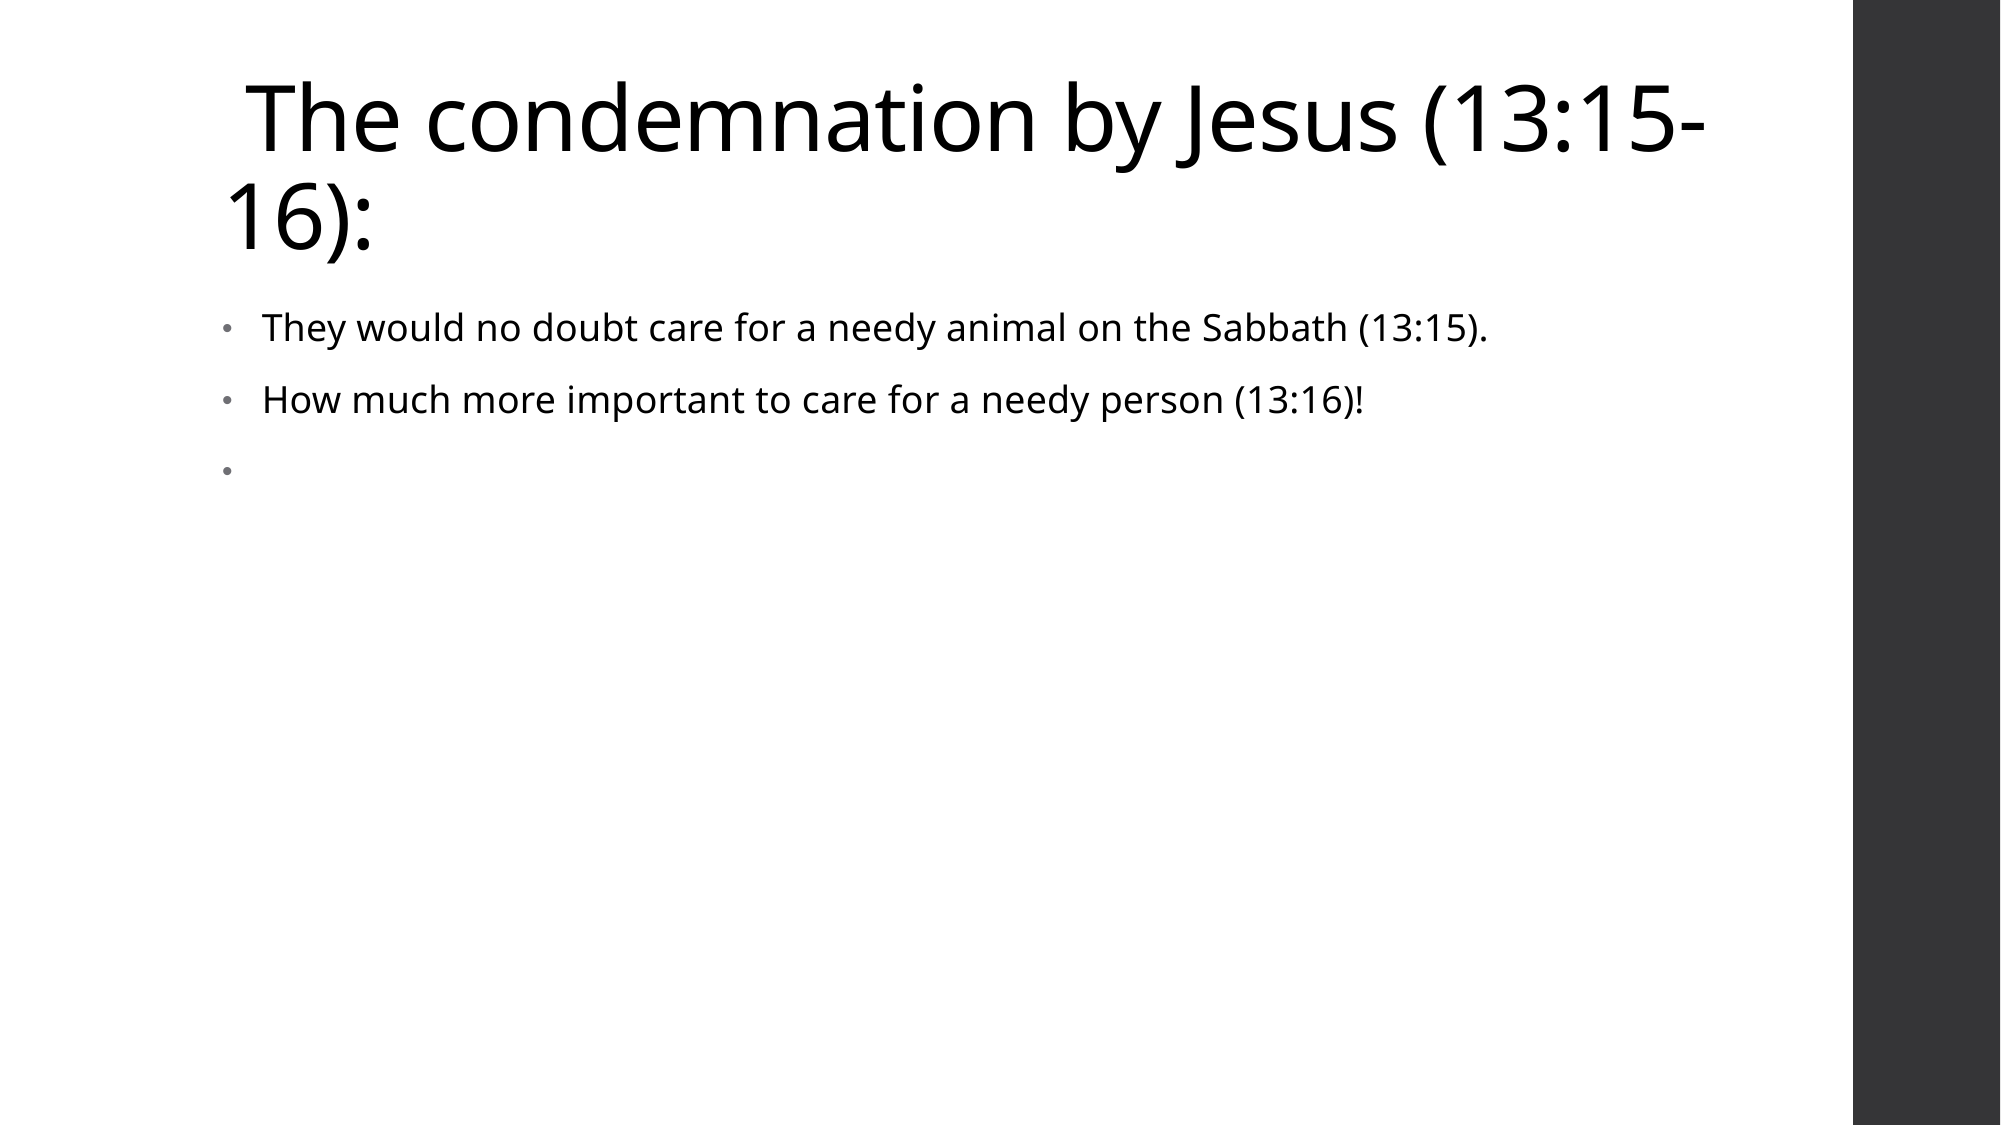

# The condemnation by Jesus (13:15-16):
 They would no doubt care for a needy animal on the Sabbath (13:15).
 How much more important to care for a needy person (13:16)!